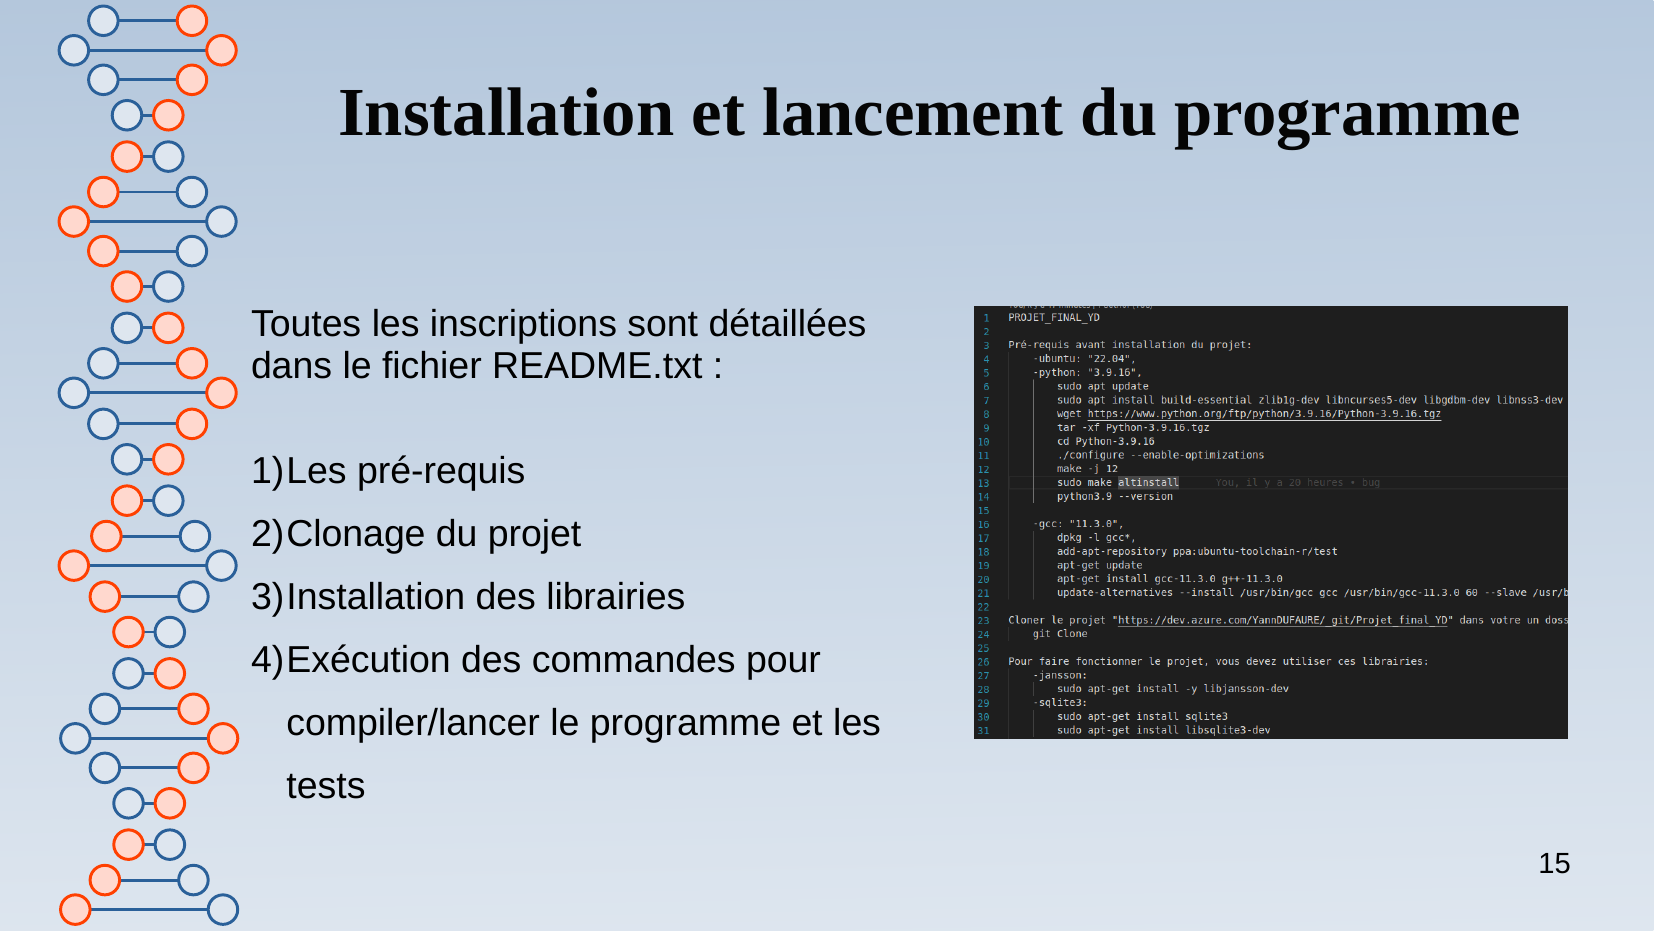

# Installation et lancement du programme
Toutes les inscriptions sont détaillées dans le fichier README.txt :
Les pré-requis
Clonage du projet
Installation des librairies
Exécution des commandes pour compiler/lancer le programme et les tests
15